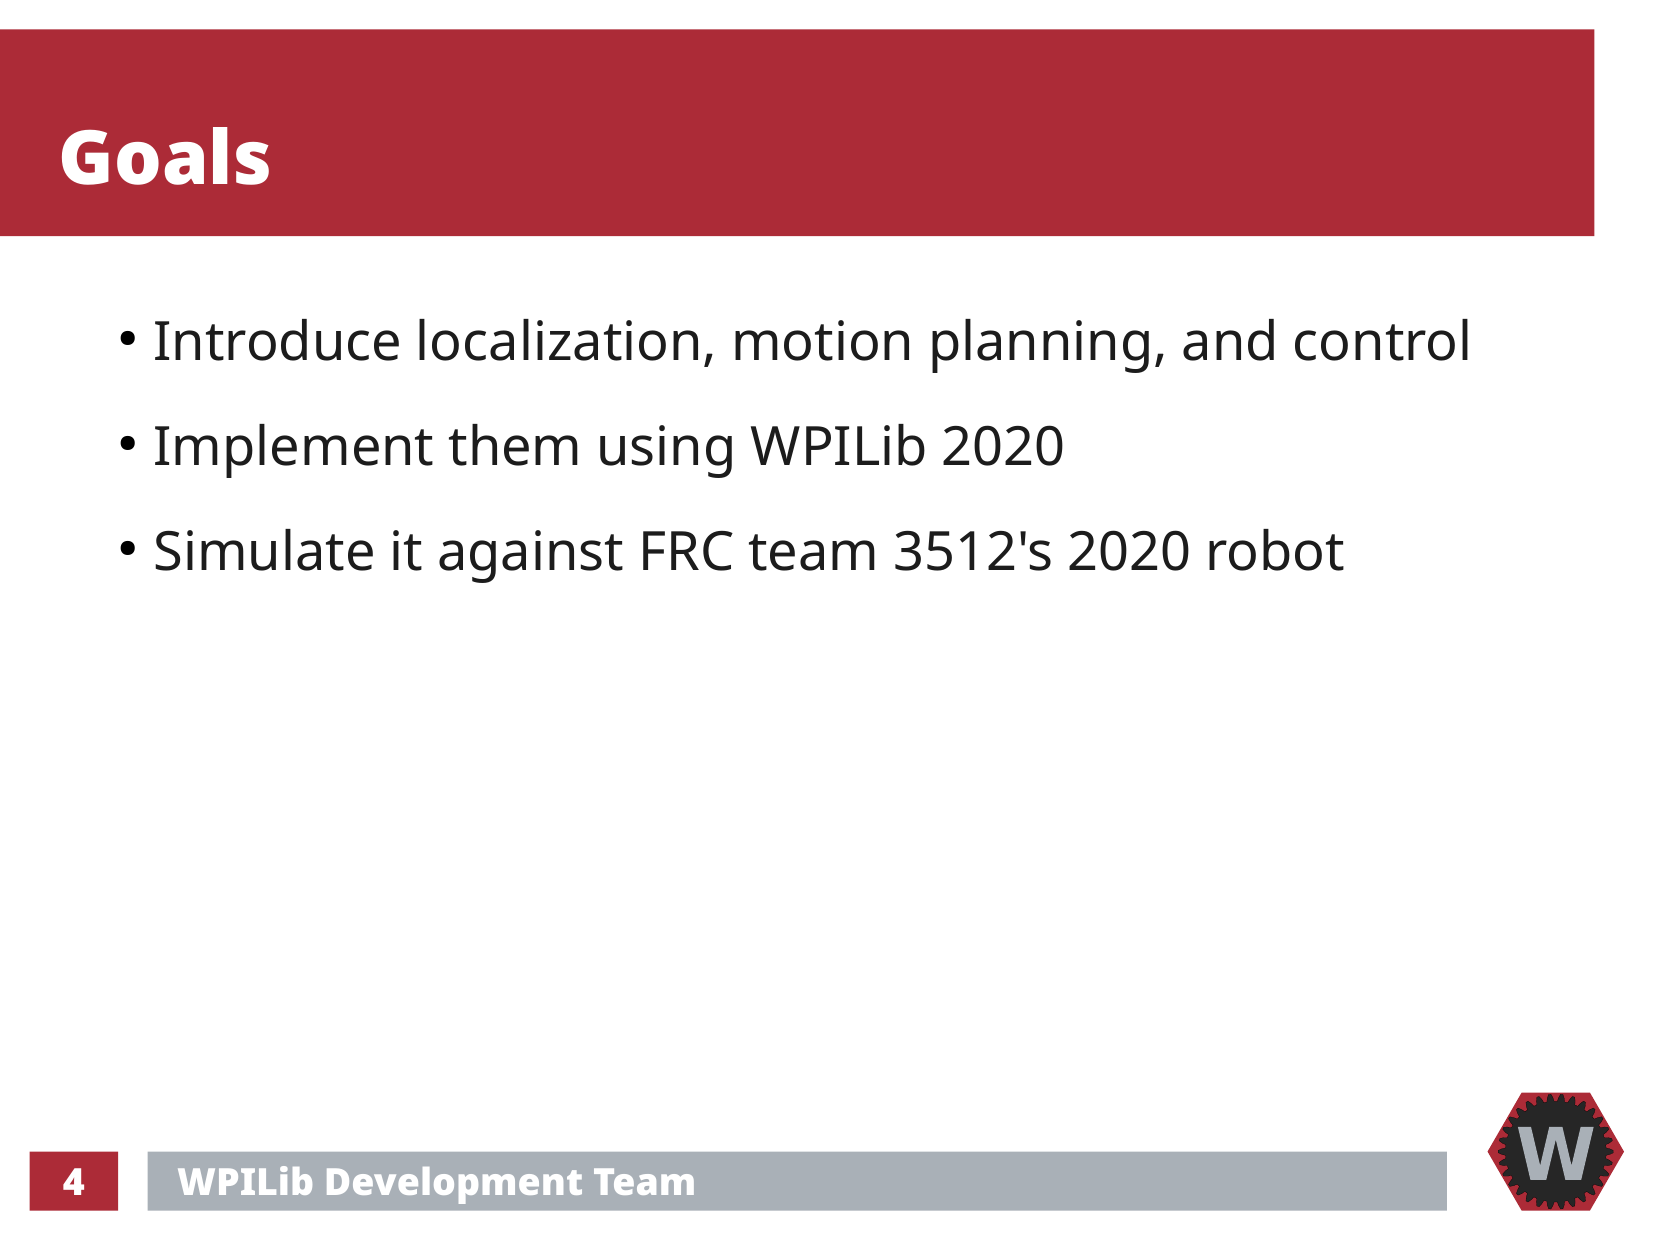

# Goals
Introduce localization, motion planning, and control
Implement them using WPILib 2020
Simulate it against FRC team 3512's 2020 robot